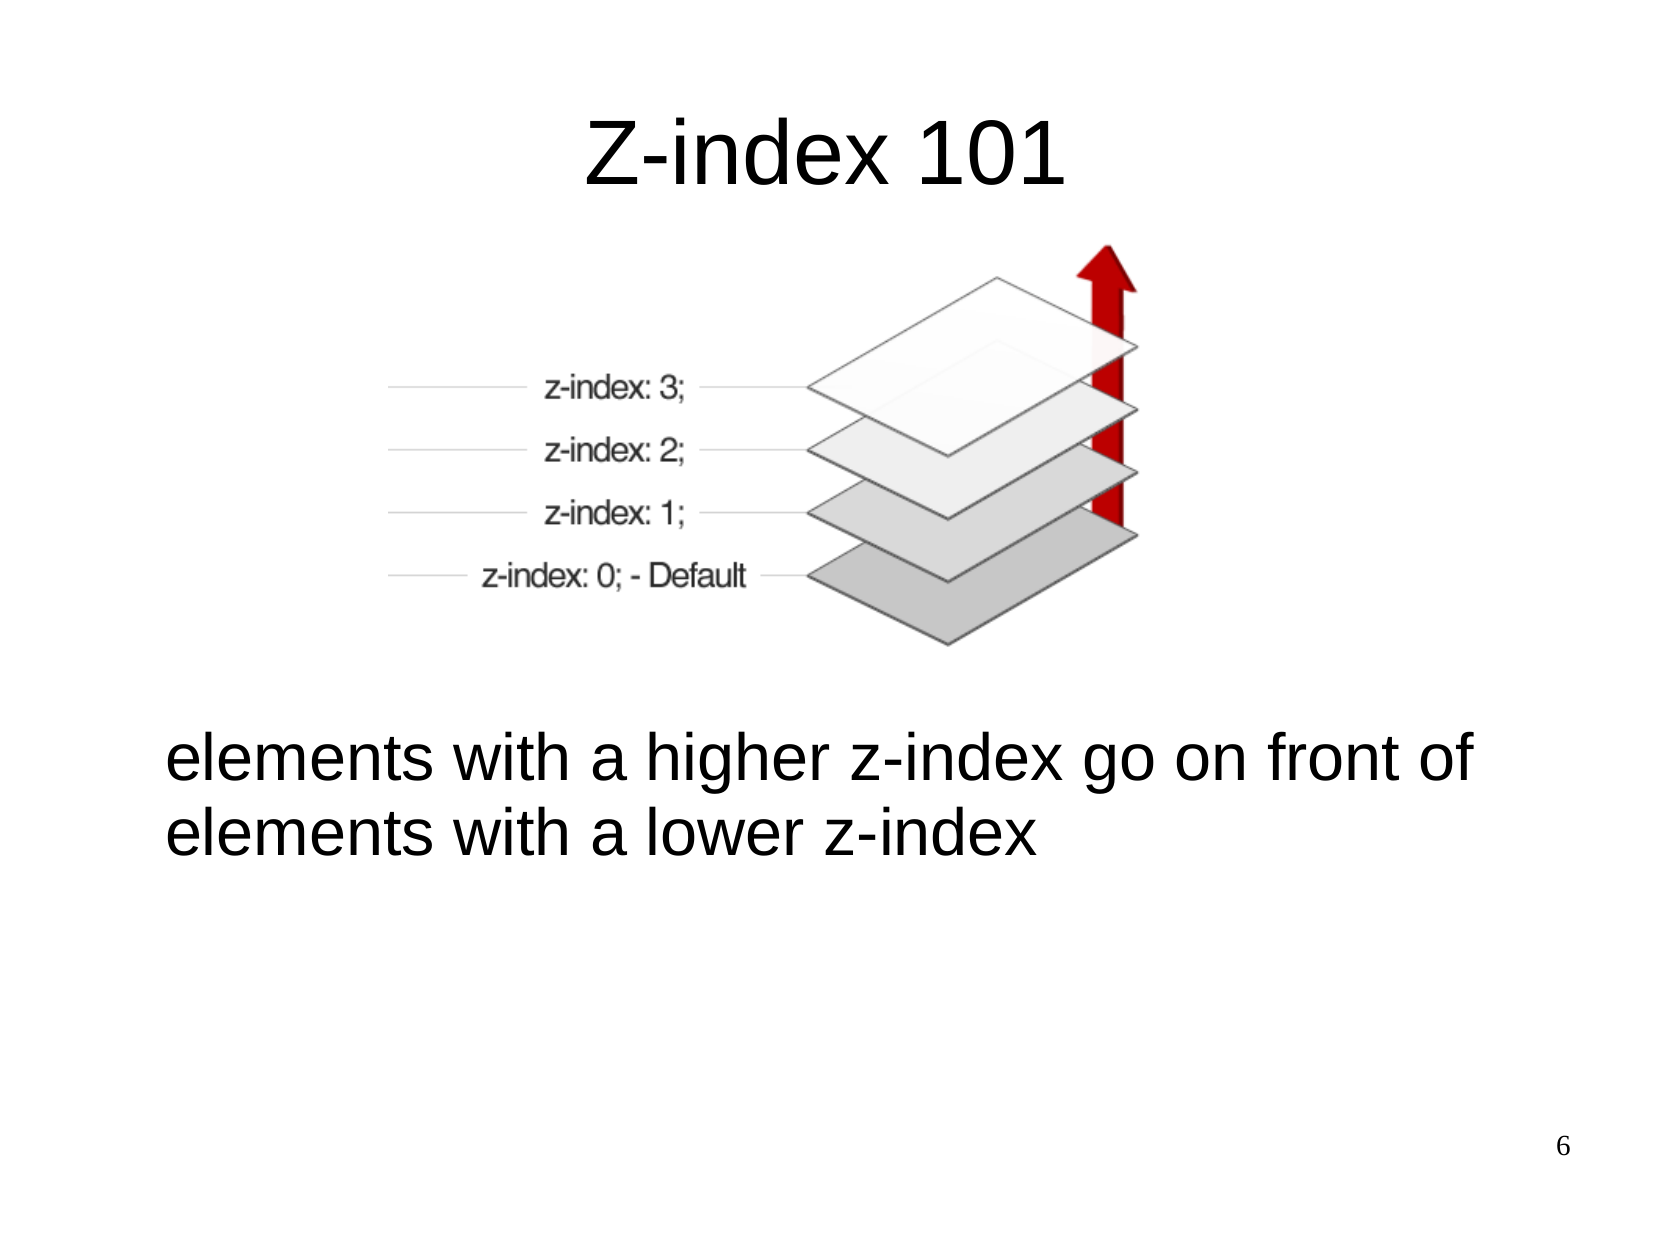

# Z-index 101
elements with a higher z-index go on front of elements with a lower z-index
6